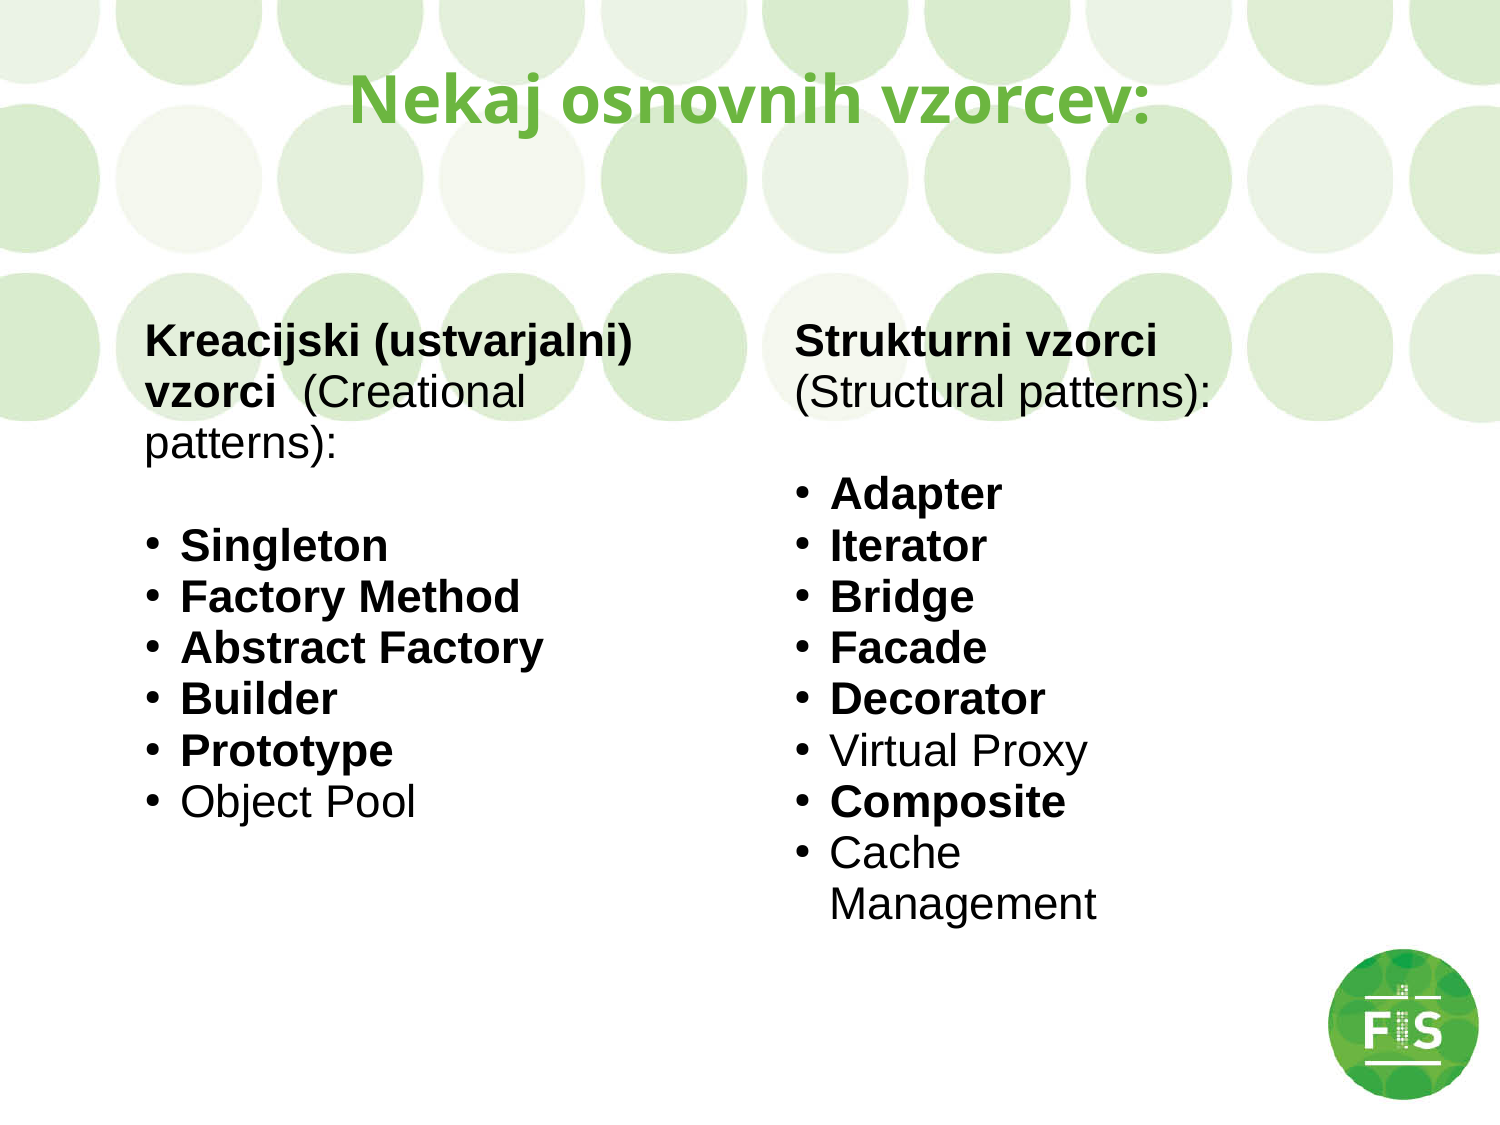

# Nekaj osnovnih vzorcev:
Kreacijski (ustvarjalni) vzorci (Creational patterns):
Singleton
Factory Method
Abstract Factory
Builder
Prototype
Object Pool
Strukturni vzorci (Structural patterns):
Adapter
Iterator
Bridge
Facade
Decorator
Virtual Proxy
Composite
Cache Management